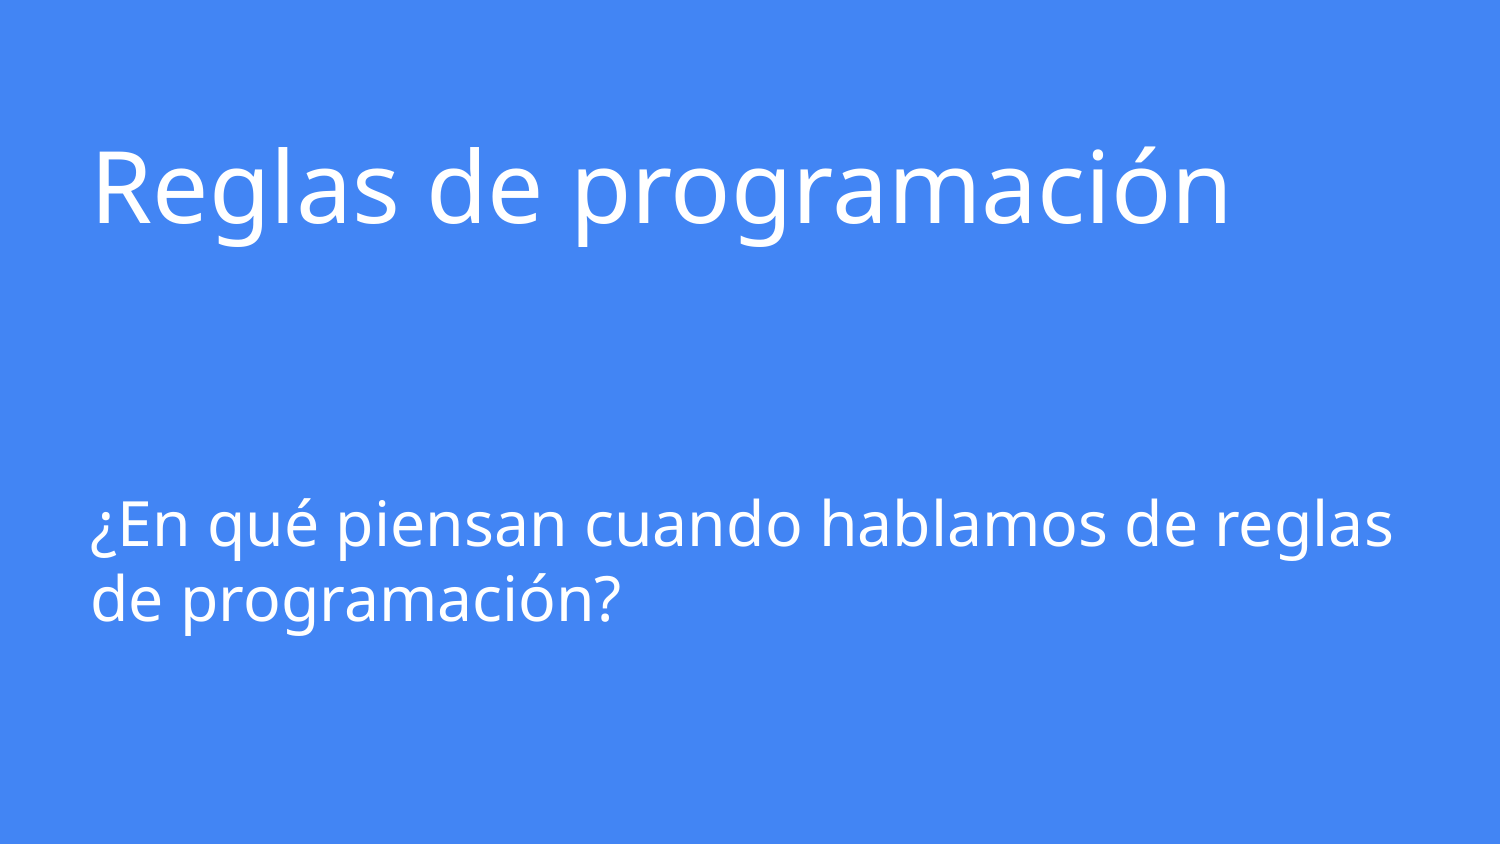

# Reglas de programación ¿En qué piensan cuando hablamos de reglas de programación?